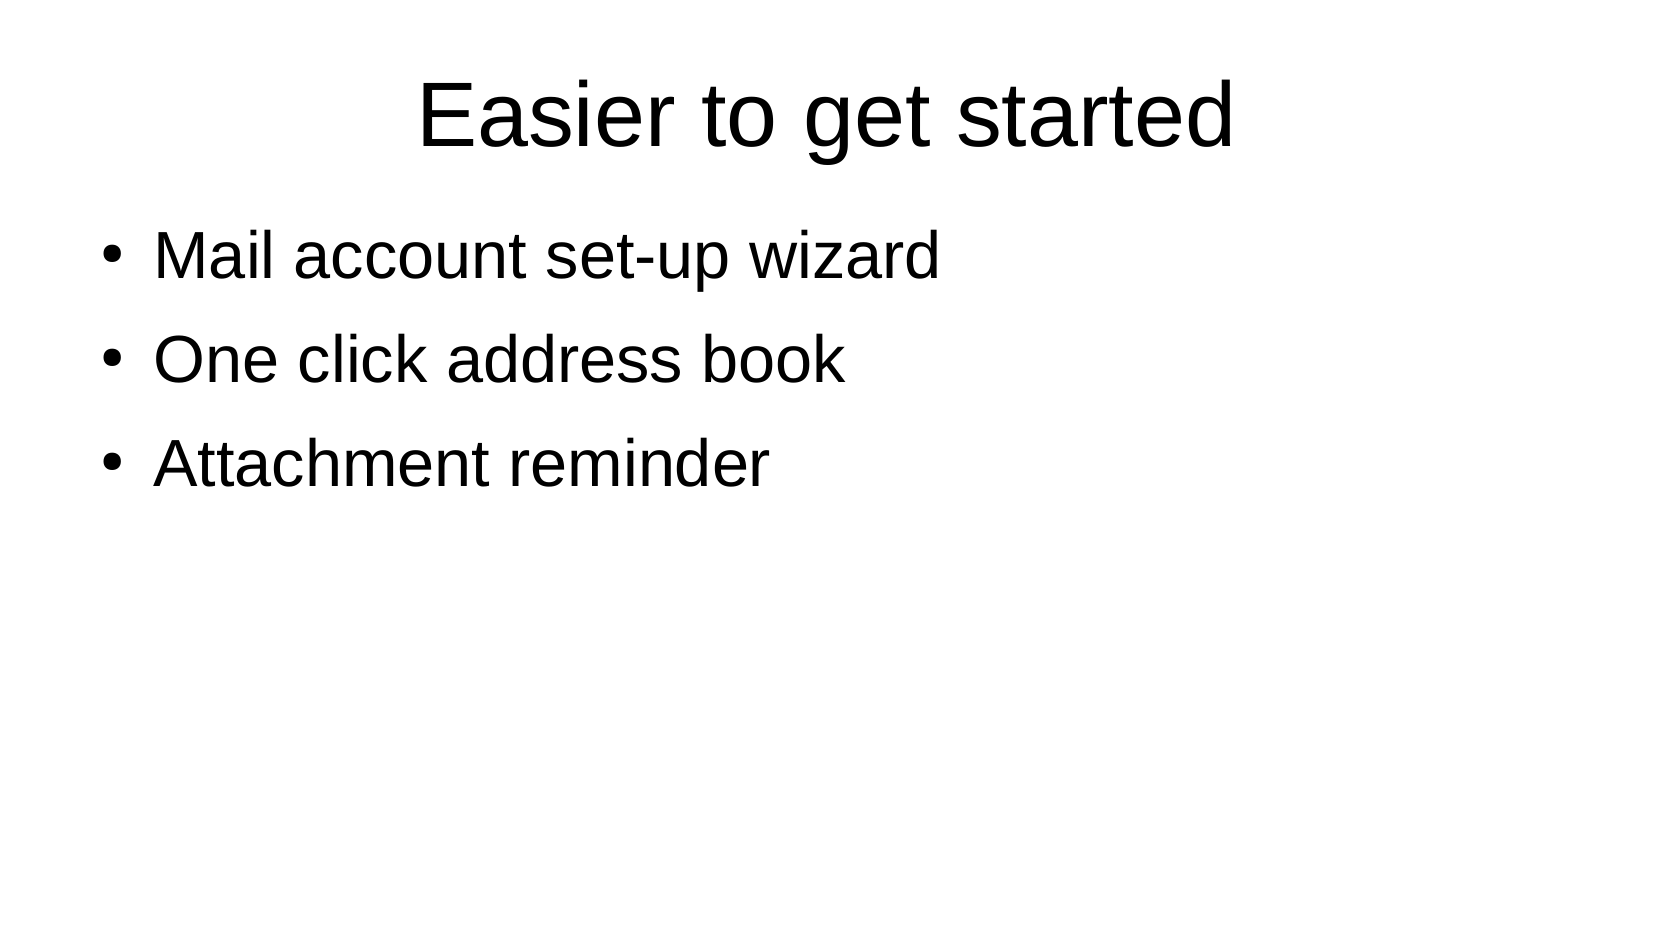

# Easier to get started
Mail account set-up wizard
One click address book
Attachment reminder